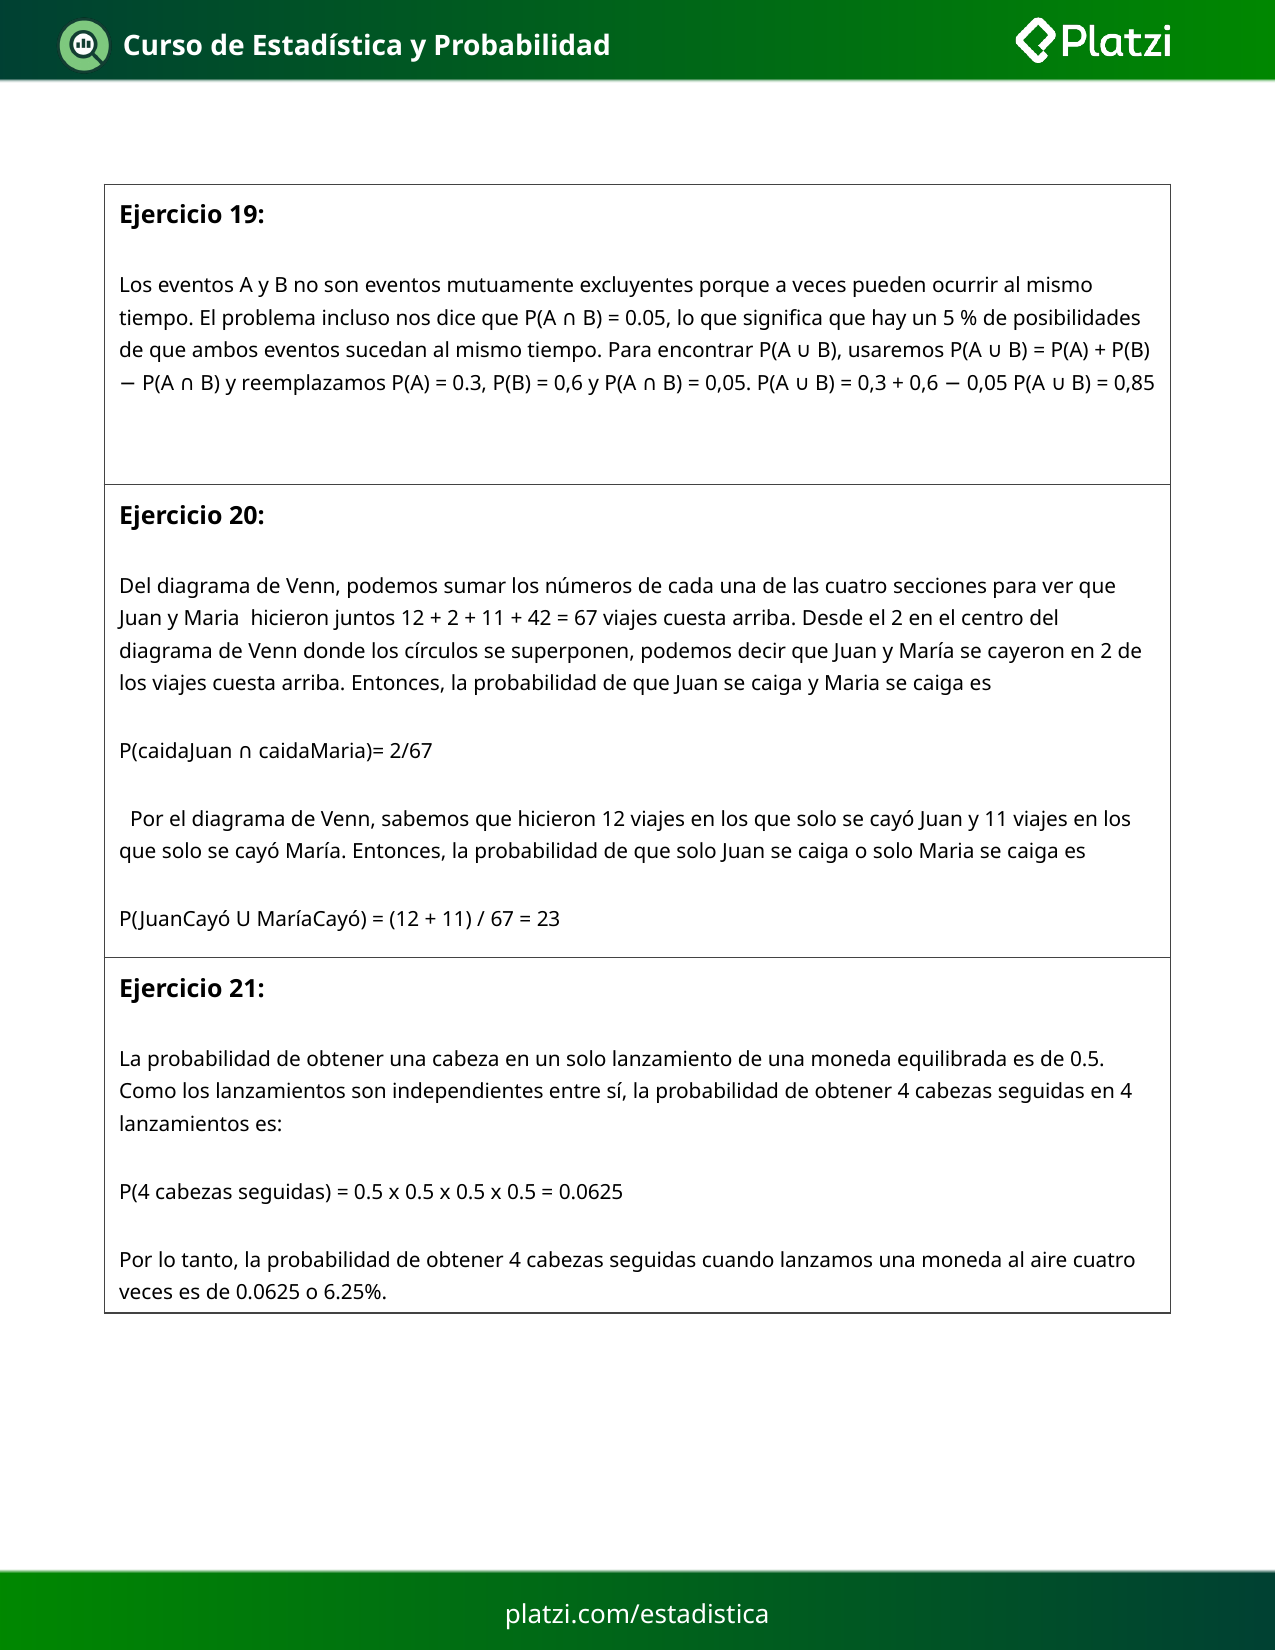

Curso de Estadística y Probabilidad
| Ejercicio 19: Los eventos A y B no son eventos mutuamente excluyentes porque a veces pueden ocurrir al mismo tiempo. El problema incluso nos dice que P(A ∩ B) = 0.05, lo que significa que hay un 5 % de posibilidades de que ambos eventos sucedan al mismo tiempo. Para encontrar P(A ∪ B), usaremos P(A ∪ B) = P(A) + P(B) − P(A ∩ B) y reemplazamos P(A) = 0.3, P(B) = 0,6 y P(A ∩ B) = 0,05. P(A ∪ B) = 0,3 + 0,6 − 0,05 P(A ∪ B) = 0,85 |
| --- |
| Ejercicio 20: Del diagrama de Venn, podemos sumar los números de cada una de las cuatro secciones para ver que Juan y Maria hicieron juntos 12 + 2 + 11 + 42 = 67 viajes cuesta arriba. Desde el 2 en el centro del diagrama de Venn donde los círculos se superponen, podemos decir que Juan y María se cayeron en 2 de los viajes cuesta arriba. Entonces, la probabilidad de que Juan se caiga y Maria se caiga es P(caidaJuan ∩ caidaMaria)= 2/67 Por el diagrama de Venn, sabemos que hicieron 12 viajes en los que solo se cayó Juan y 11 viajes en los que solo se cayó María. Entonces, la probabilidad de que solo Juan se caiga o solo Maria se caiga es P(JuanCayó U MaríaCayó) = (12 + 11) / 67 = 23 |
| Ejercicio 21: La probabilidad de obtener una cabeza en un solo lanzamiento de una moneda equilibrada es de 0.5. Como los lanzamientos son independientes entre sí, la probabilidad de obtener 4 cabezas seguidas en 4 lanzamientos es: P(4 cabezas seguidas) = 0.5 x 0.5 x 0.5 x 0.5 = 0.0625 Por lo tanto, la probabilidad de obtener 4 cabezas seguidas cuando lanzamos una moneda al aire cuatro veces es de 0.0625 o 6.25%. |
# platzi.com/estadistica